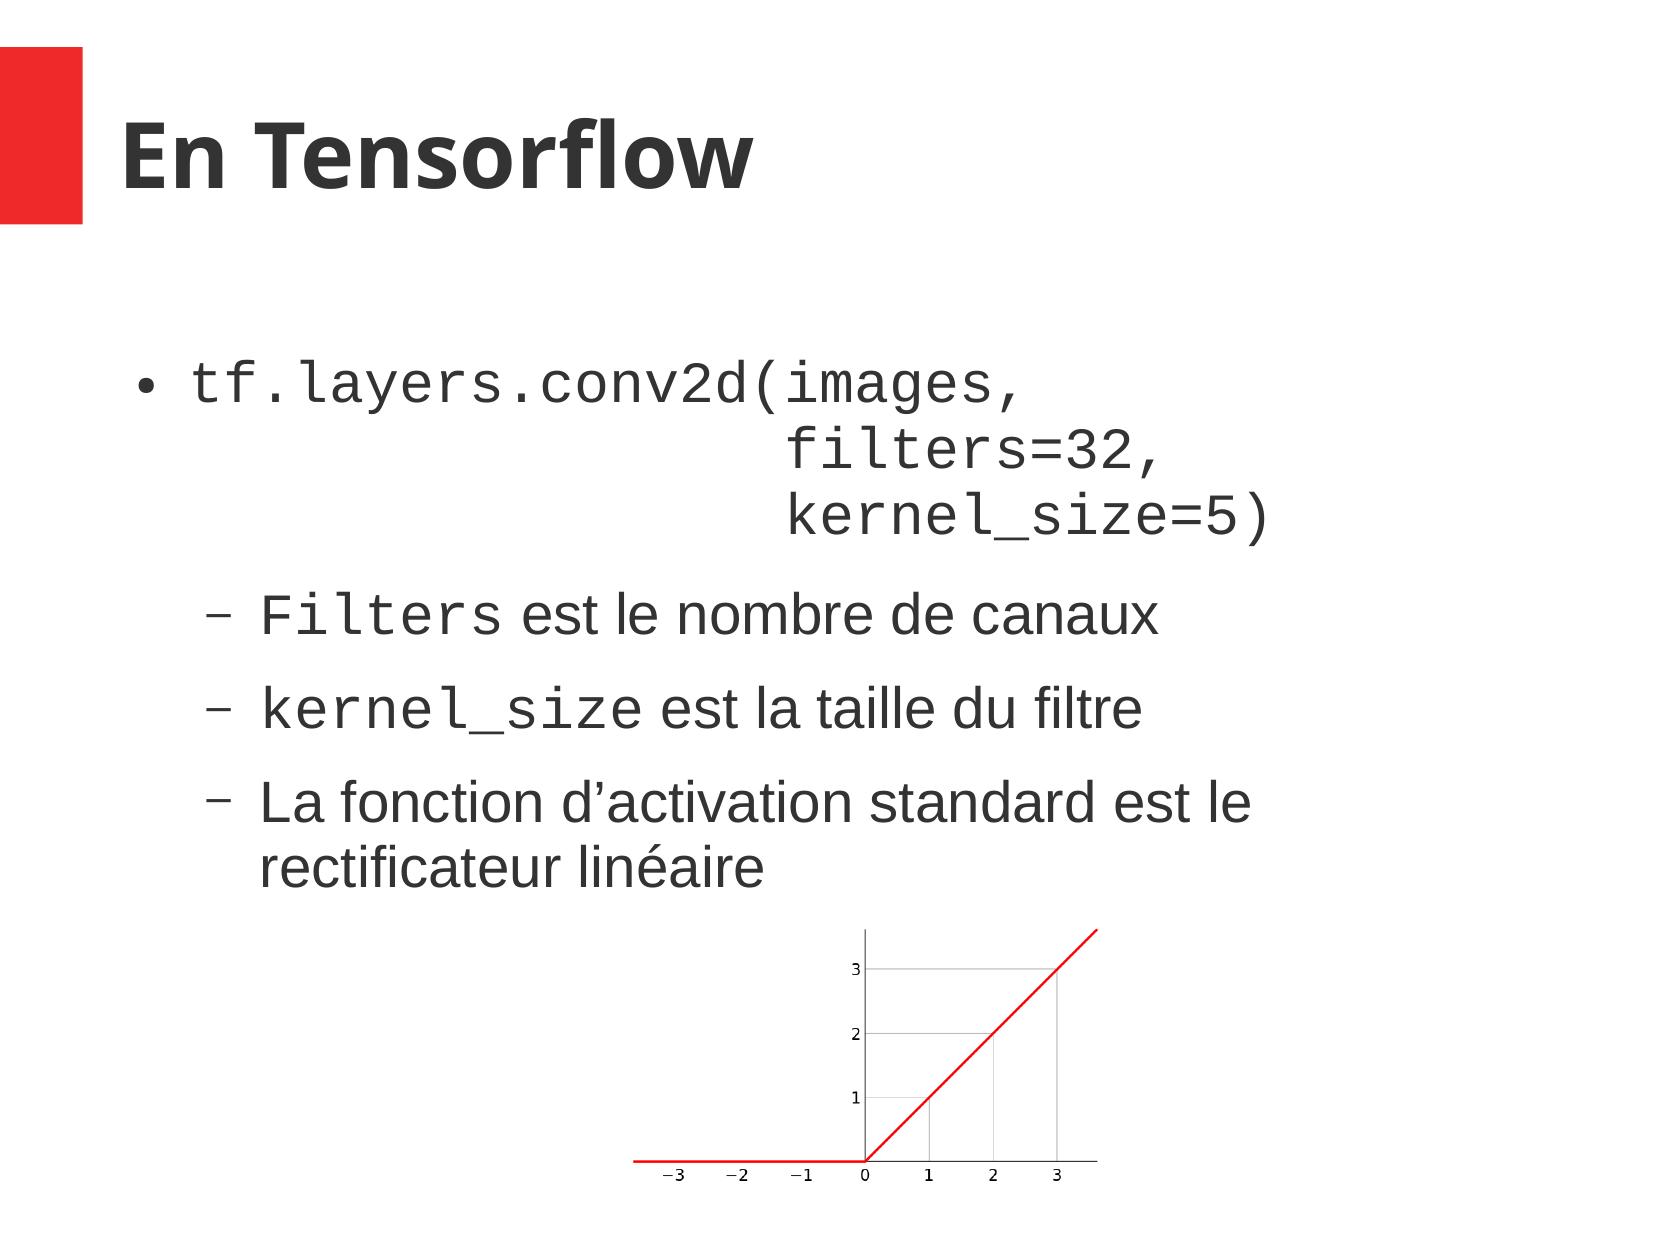

# En Tensorflow
tf.layers.conv2d(images,
 filters=32,
 kernel_size=5)
Filters est le nombre de canaux
kernel_size est la taille du filtre
La fonction d’activation standard est le rectificateur linéaire